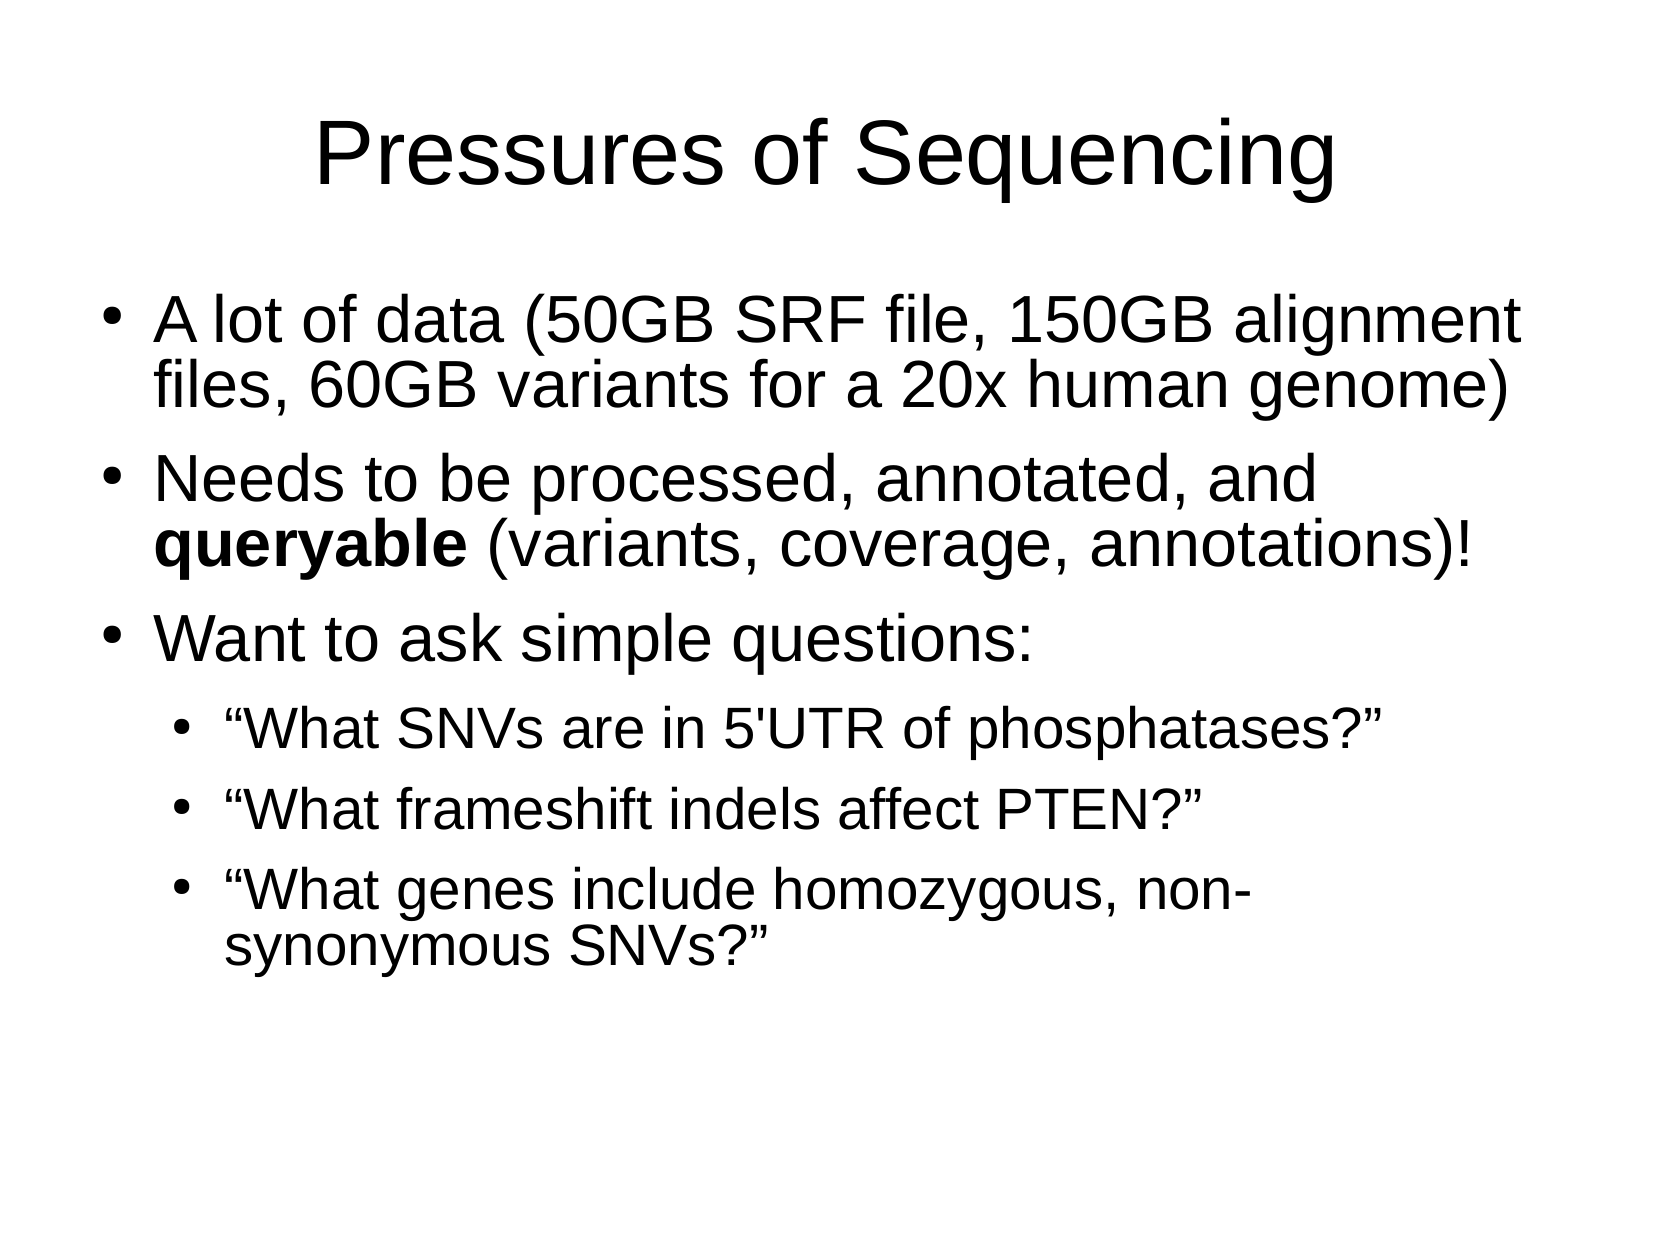

# Pressures of Sequencing
A lot of data (50GB SRF file, 150GB alignment files, 60GB variants for a 20x human genome)
Needs to be processed, annotated, and queryable (variants, coverage, annotations)!
Want to ask simple questions:
“What SNVs are in 5'UTR of phosphatases?”
“What frameshift indels affect PTEN?”
“What genes include homozygous, non-synonymous SNVs?”